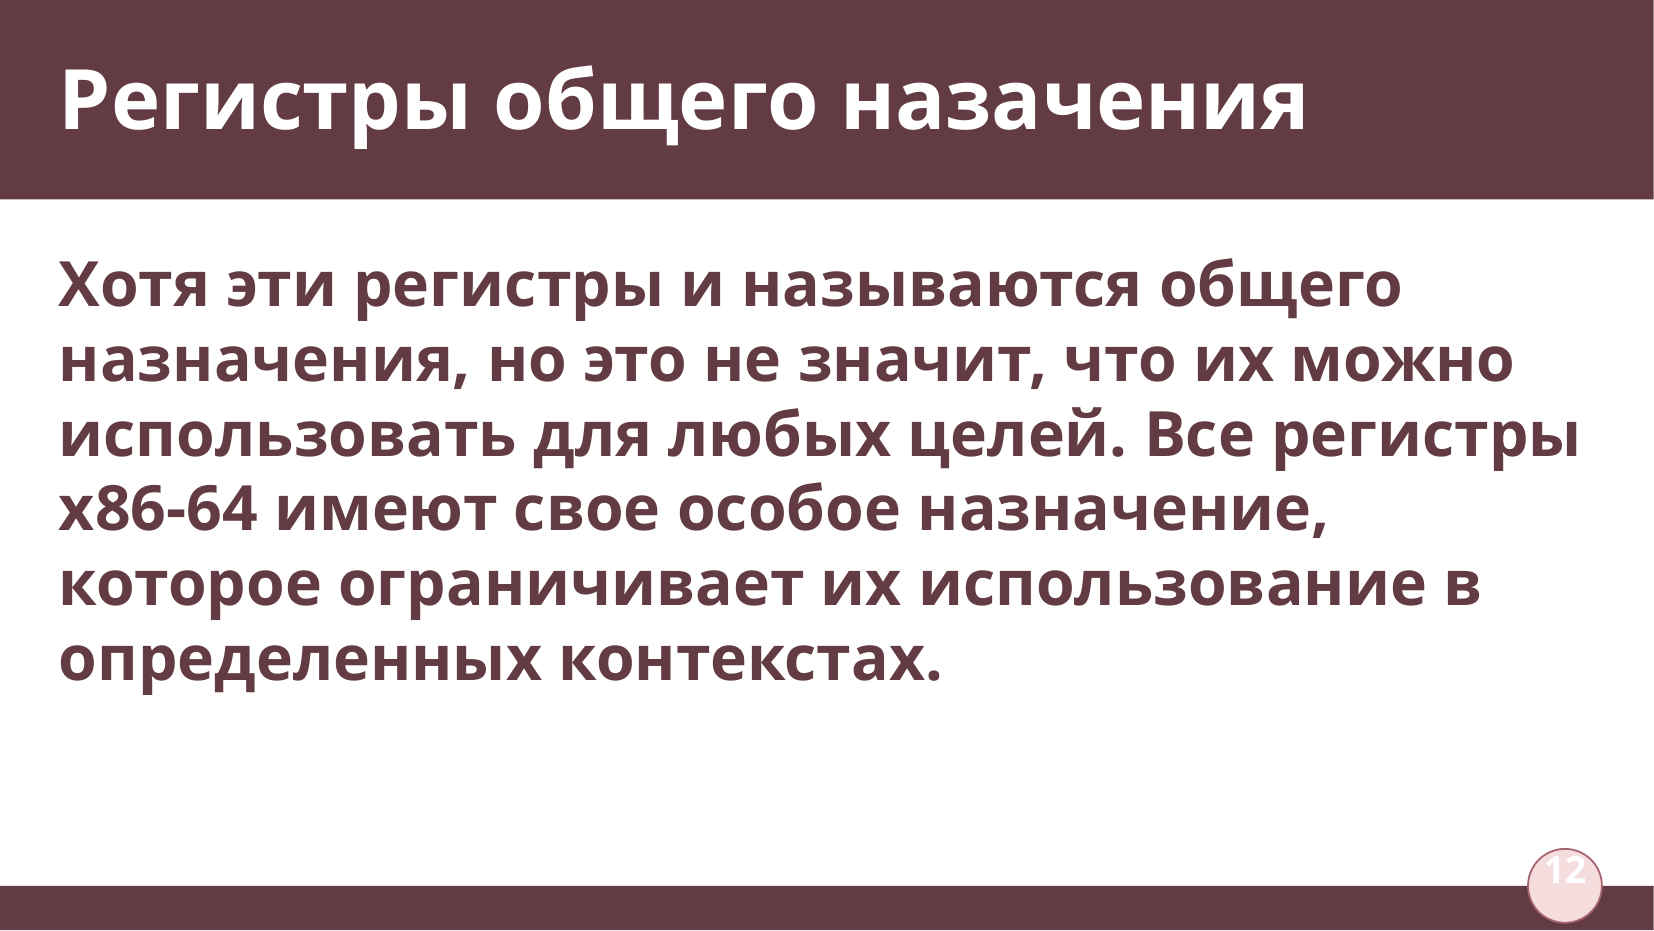

# Регистры общего назачения
Хотя эти регистры и называются общего назначения, но это не значит, что их можно использовать для любых целей. Все регистры x86-64 имеют свое особое назначение, которое ограничивает их использование в определенных контекстах.